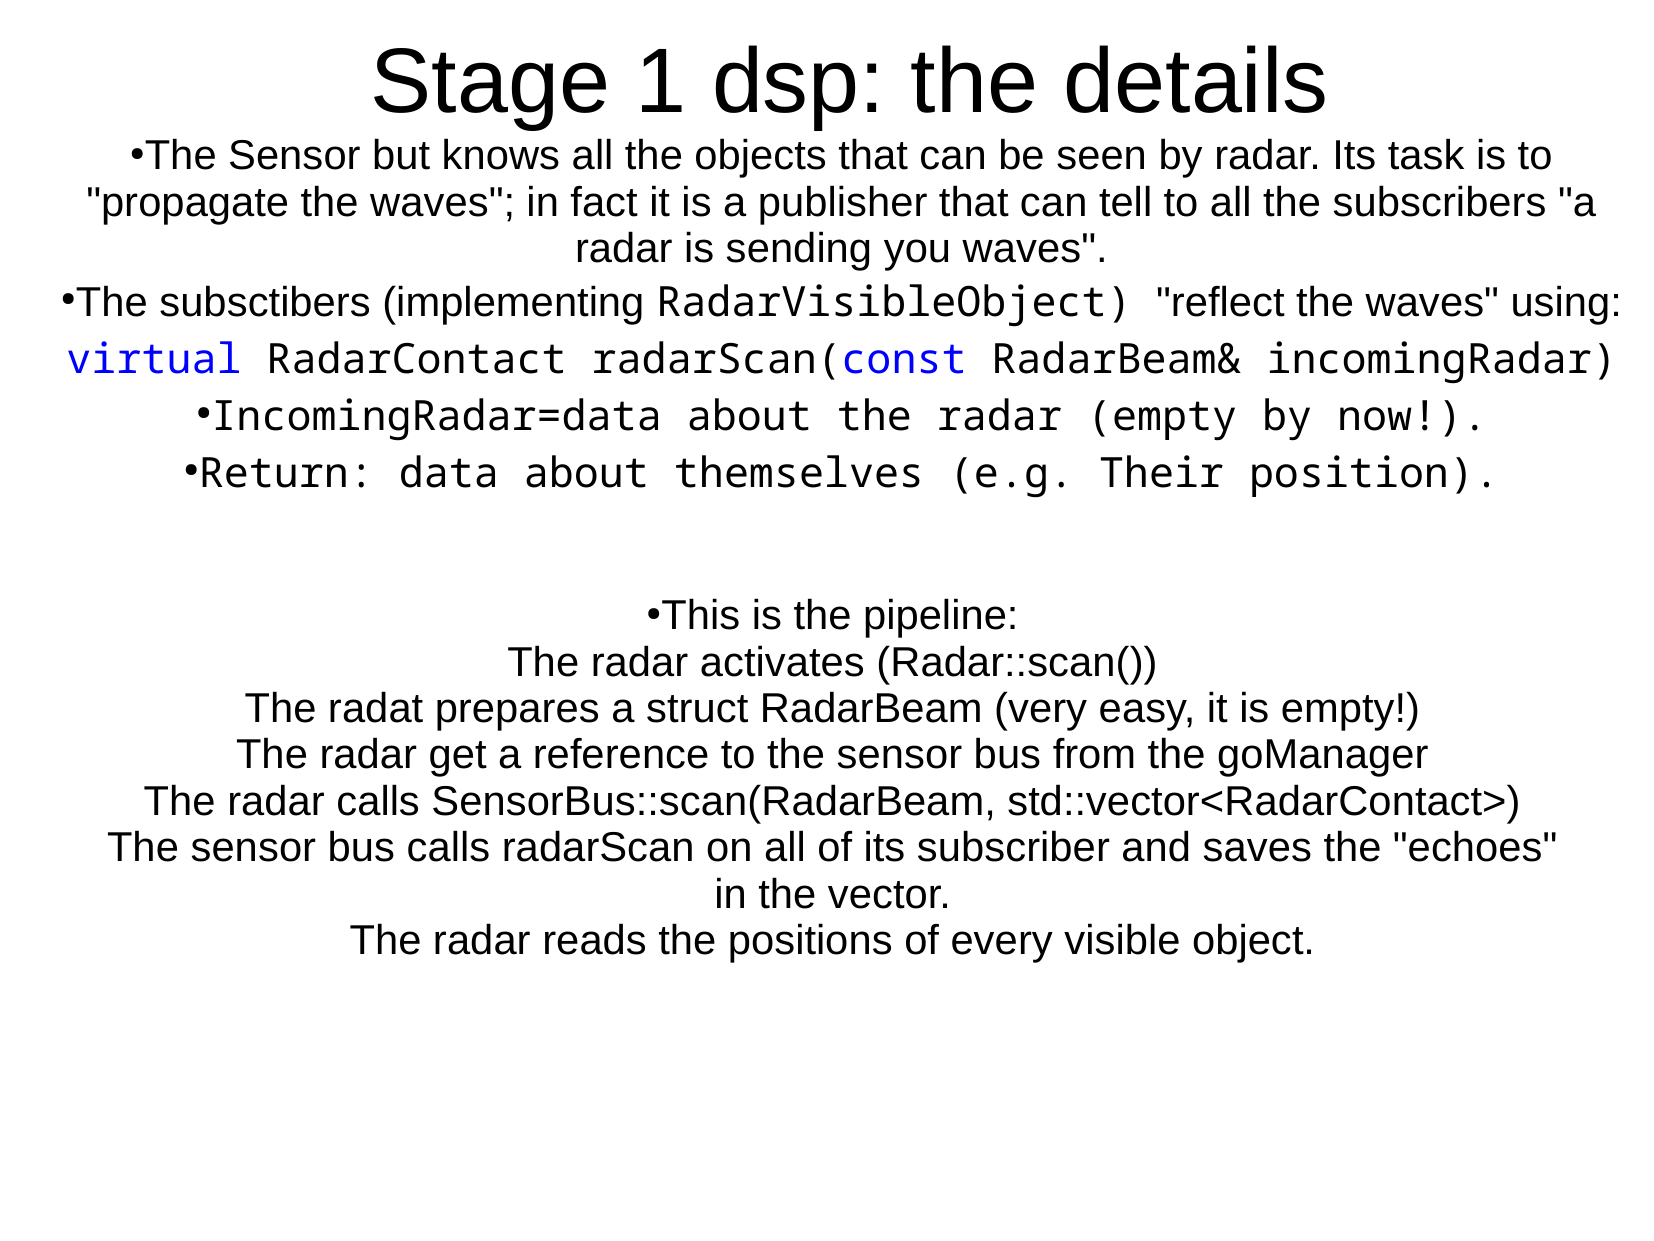

# Stage 1 dsp: the details
The Sensor but knows all the objects that can be seen by radar. Its task is to "propagate the waves"; in fact it is a publisher that can tell to all the subscribers "a radar is sending you waves".
The subsctibers (implementing RadarVisibleObject) "reflect the waves" using: virtual RadarContact radarScan(const RadarBeam& incomingRadar)
IncomingRadar=data about the radar (empty by now!).
Return: data about themselves (e.g. Their position).
This is the pipeline:
The radar activates (Radar::scan())
The radat prepares a struct RadarBeam (very easy, it is empty!)
The radar get a reference to the sensor bus from the goManager
The radar calls SensorBus::scan(RadarBeam, std::vector<RadarContact>)
The sensor bus calls radarScan on all of its subscriber and saves the "echoes" in the vector.
The radar reads the positions of every visible object.